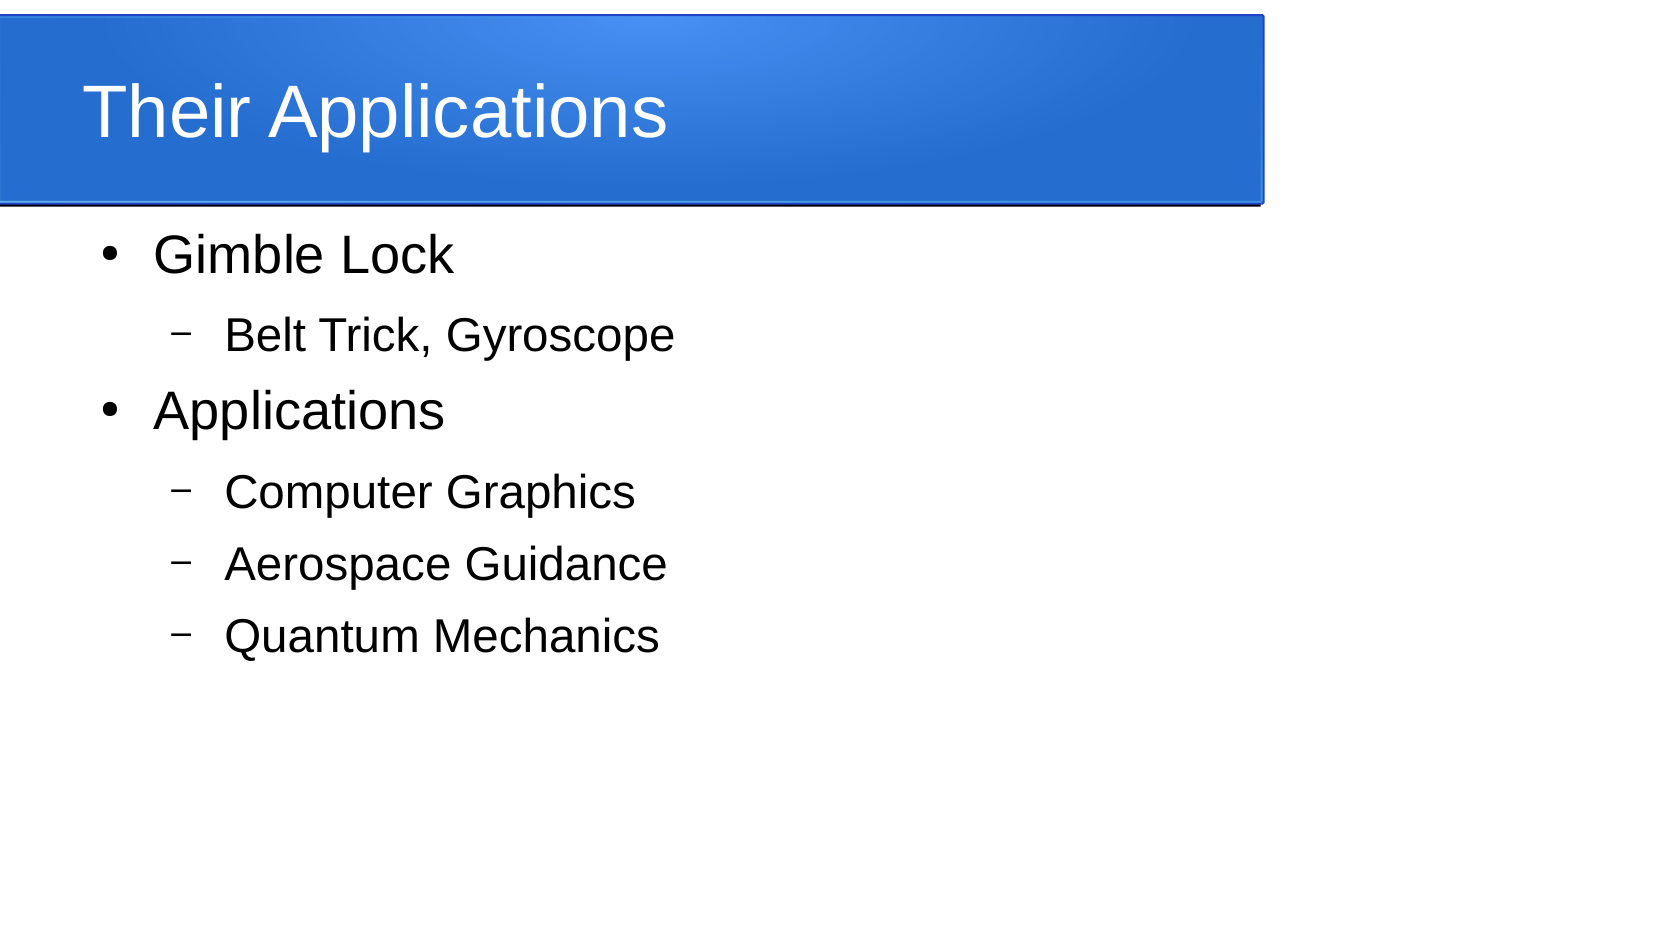

# Their Applications
Gimble Lock
Belt Trick, Gyroscope
Applications
Computer Graphics
Aerospace Guidance
Quantum Mechanics